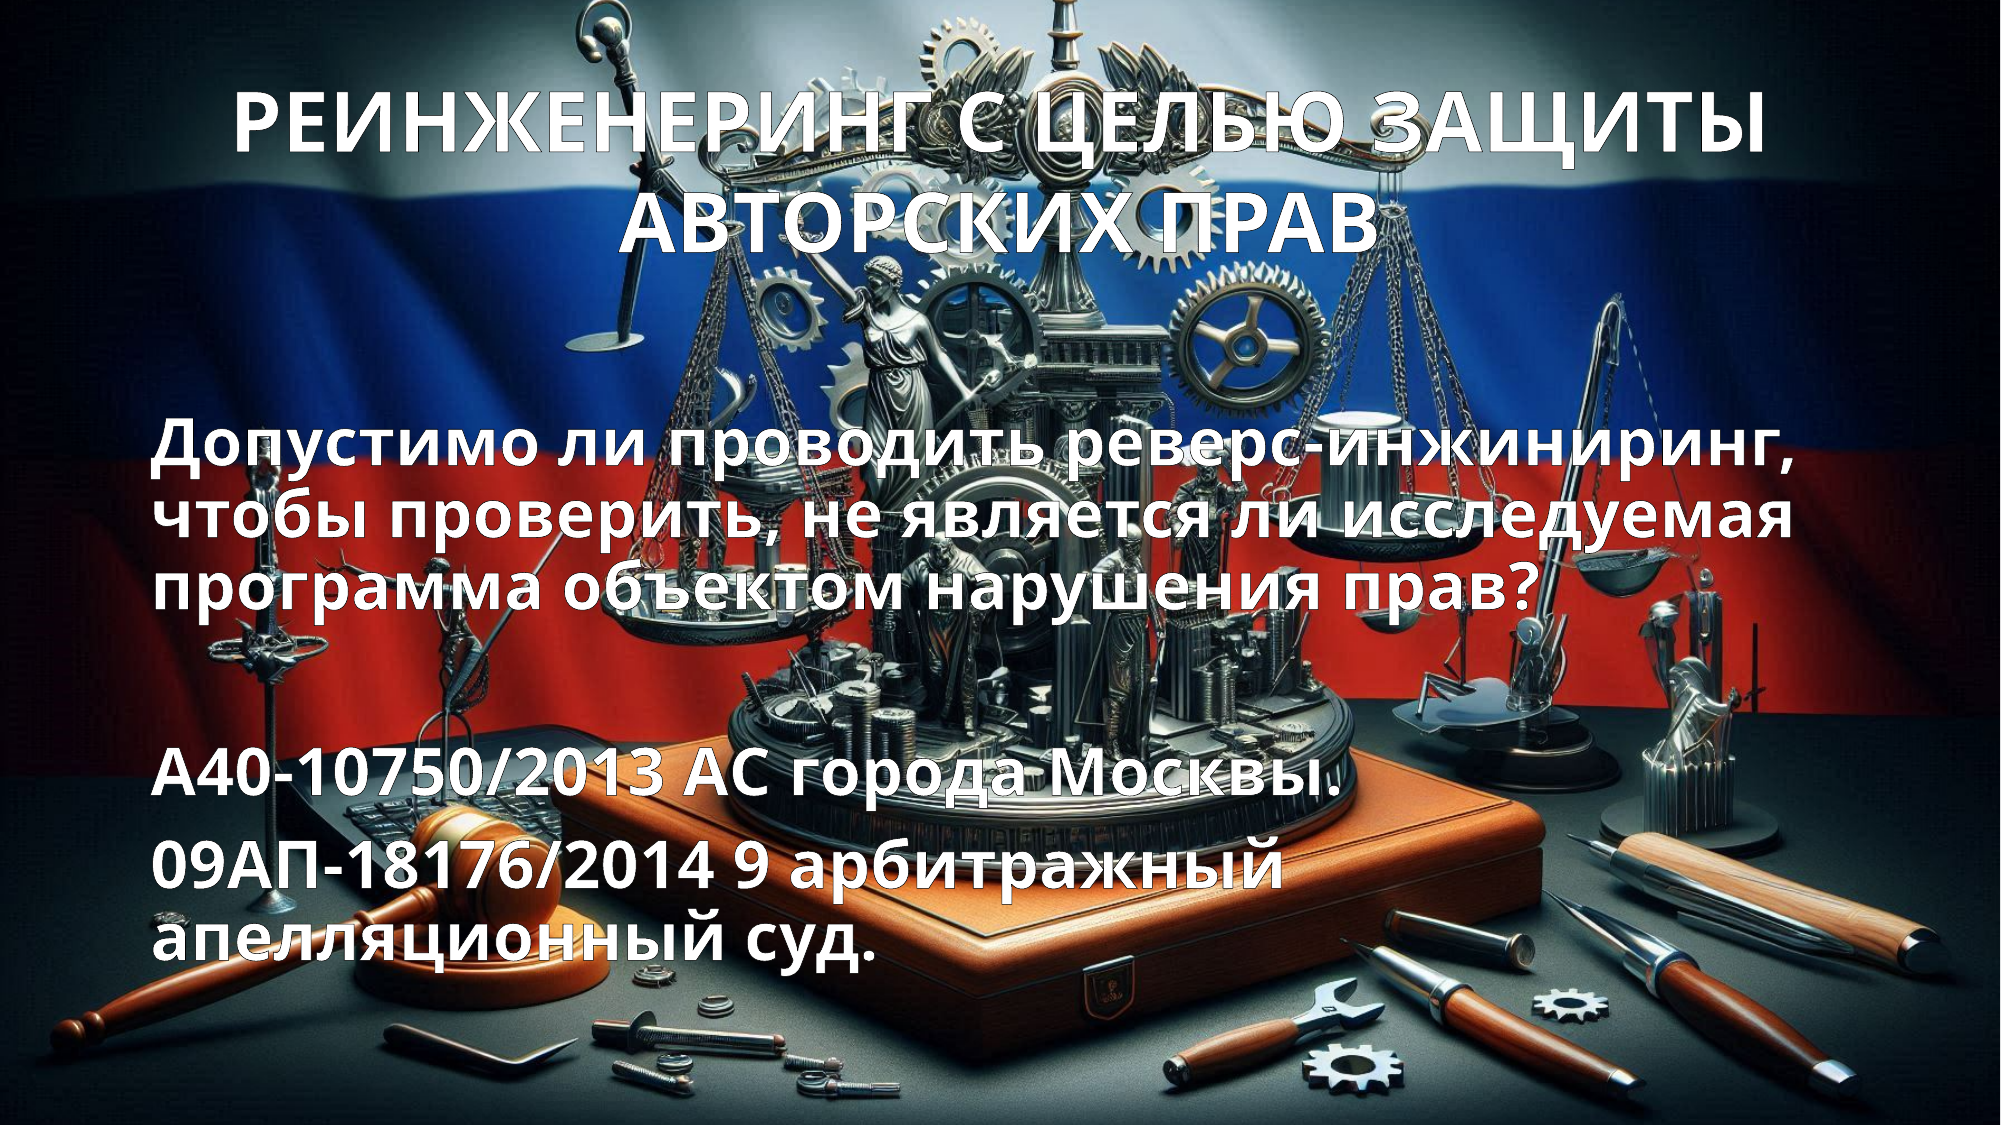

# РЕИНЖЕНЕРИНГ С ЦЕЛЬЮ ЗАЩИТЫ АВТОРСКИХ ПРАВ
Допустимо ли проводить реверс-инжиниринг, чтобы проверить, не является ли исследуемая программа объектом нарушения прав?
А40-10750/2013 АС города Москвы.
09АП-18176/2014 9 арбитражный апелляционный суд.